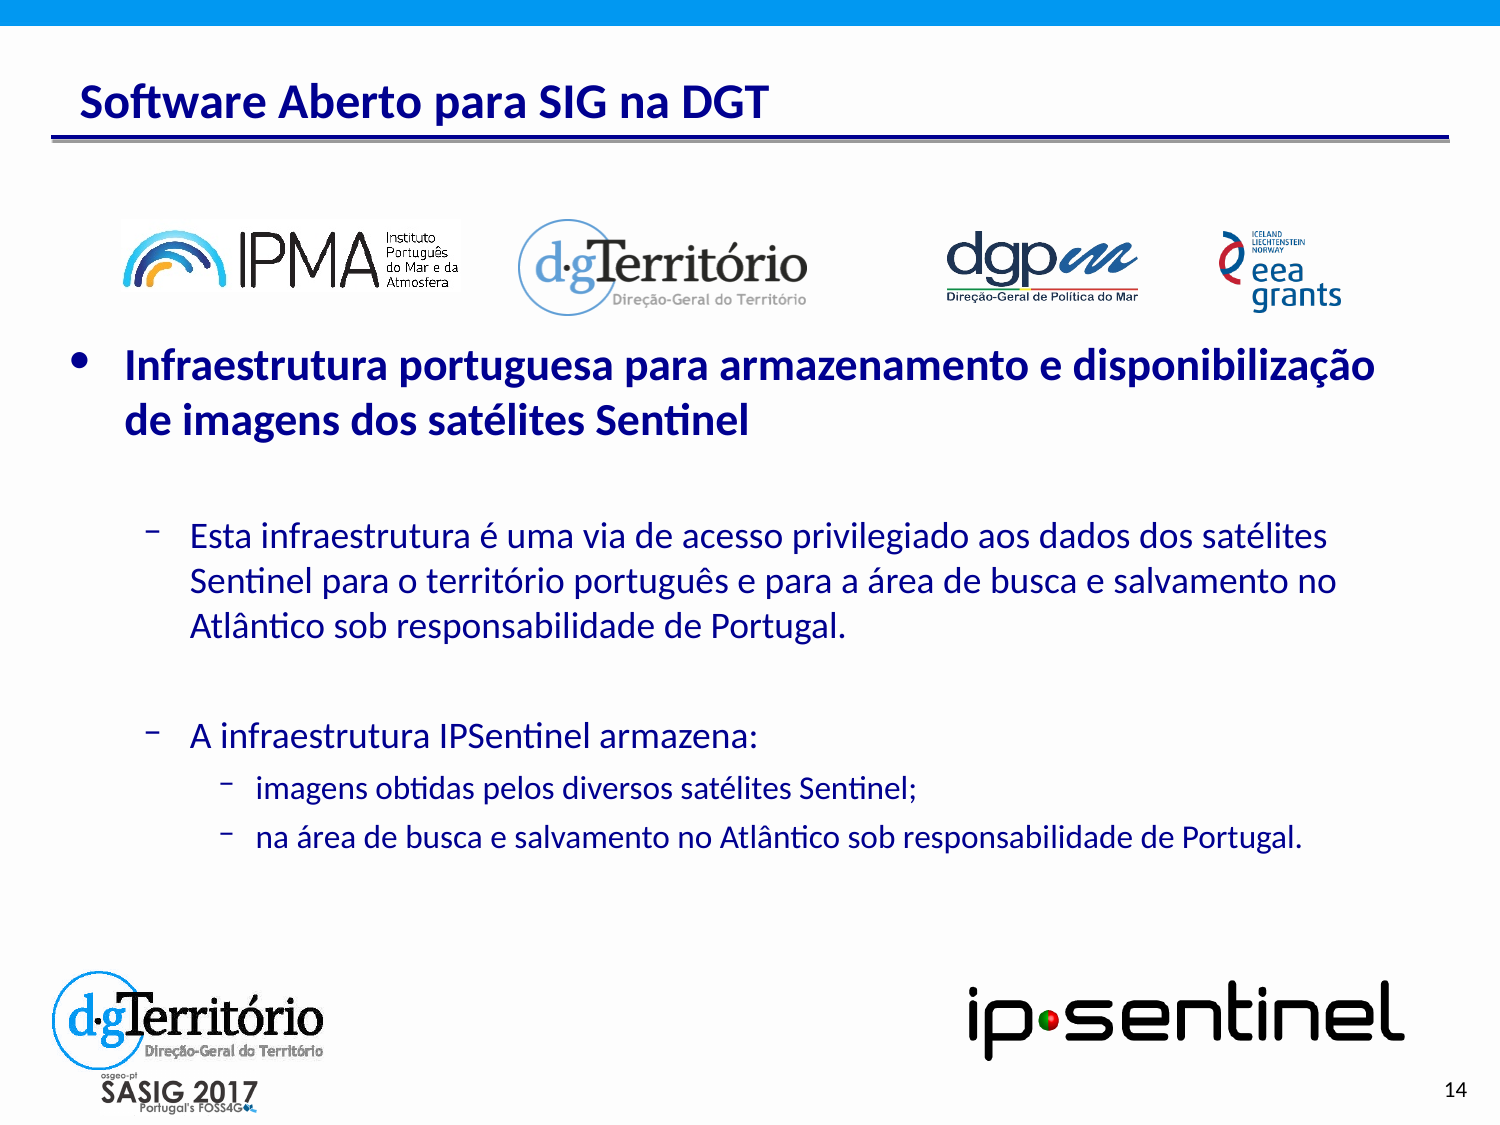

Software Aberto para SIG na DGT
# Infraestrutura portuguesa para armazenamento e disponibilização de imagens dos satélites Sentinel
Esta infraestrutura é uma via de acesso privilegiado aos dados dos satélites Sentinel para o território português e para a área de busca e salvamento no Atlântico sob responsabilidade de Portugal.
A infraestrutura IPSentinel armazena:
imagens obtidas pelos diversos satélites Sentinel;
na área de busca e salvamento no Atlântico sob responsabilidade de Portugal.